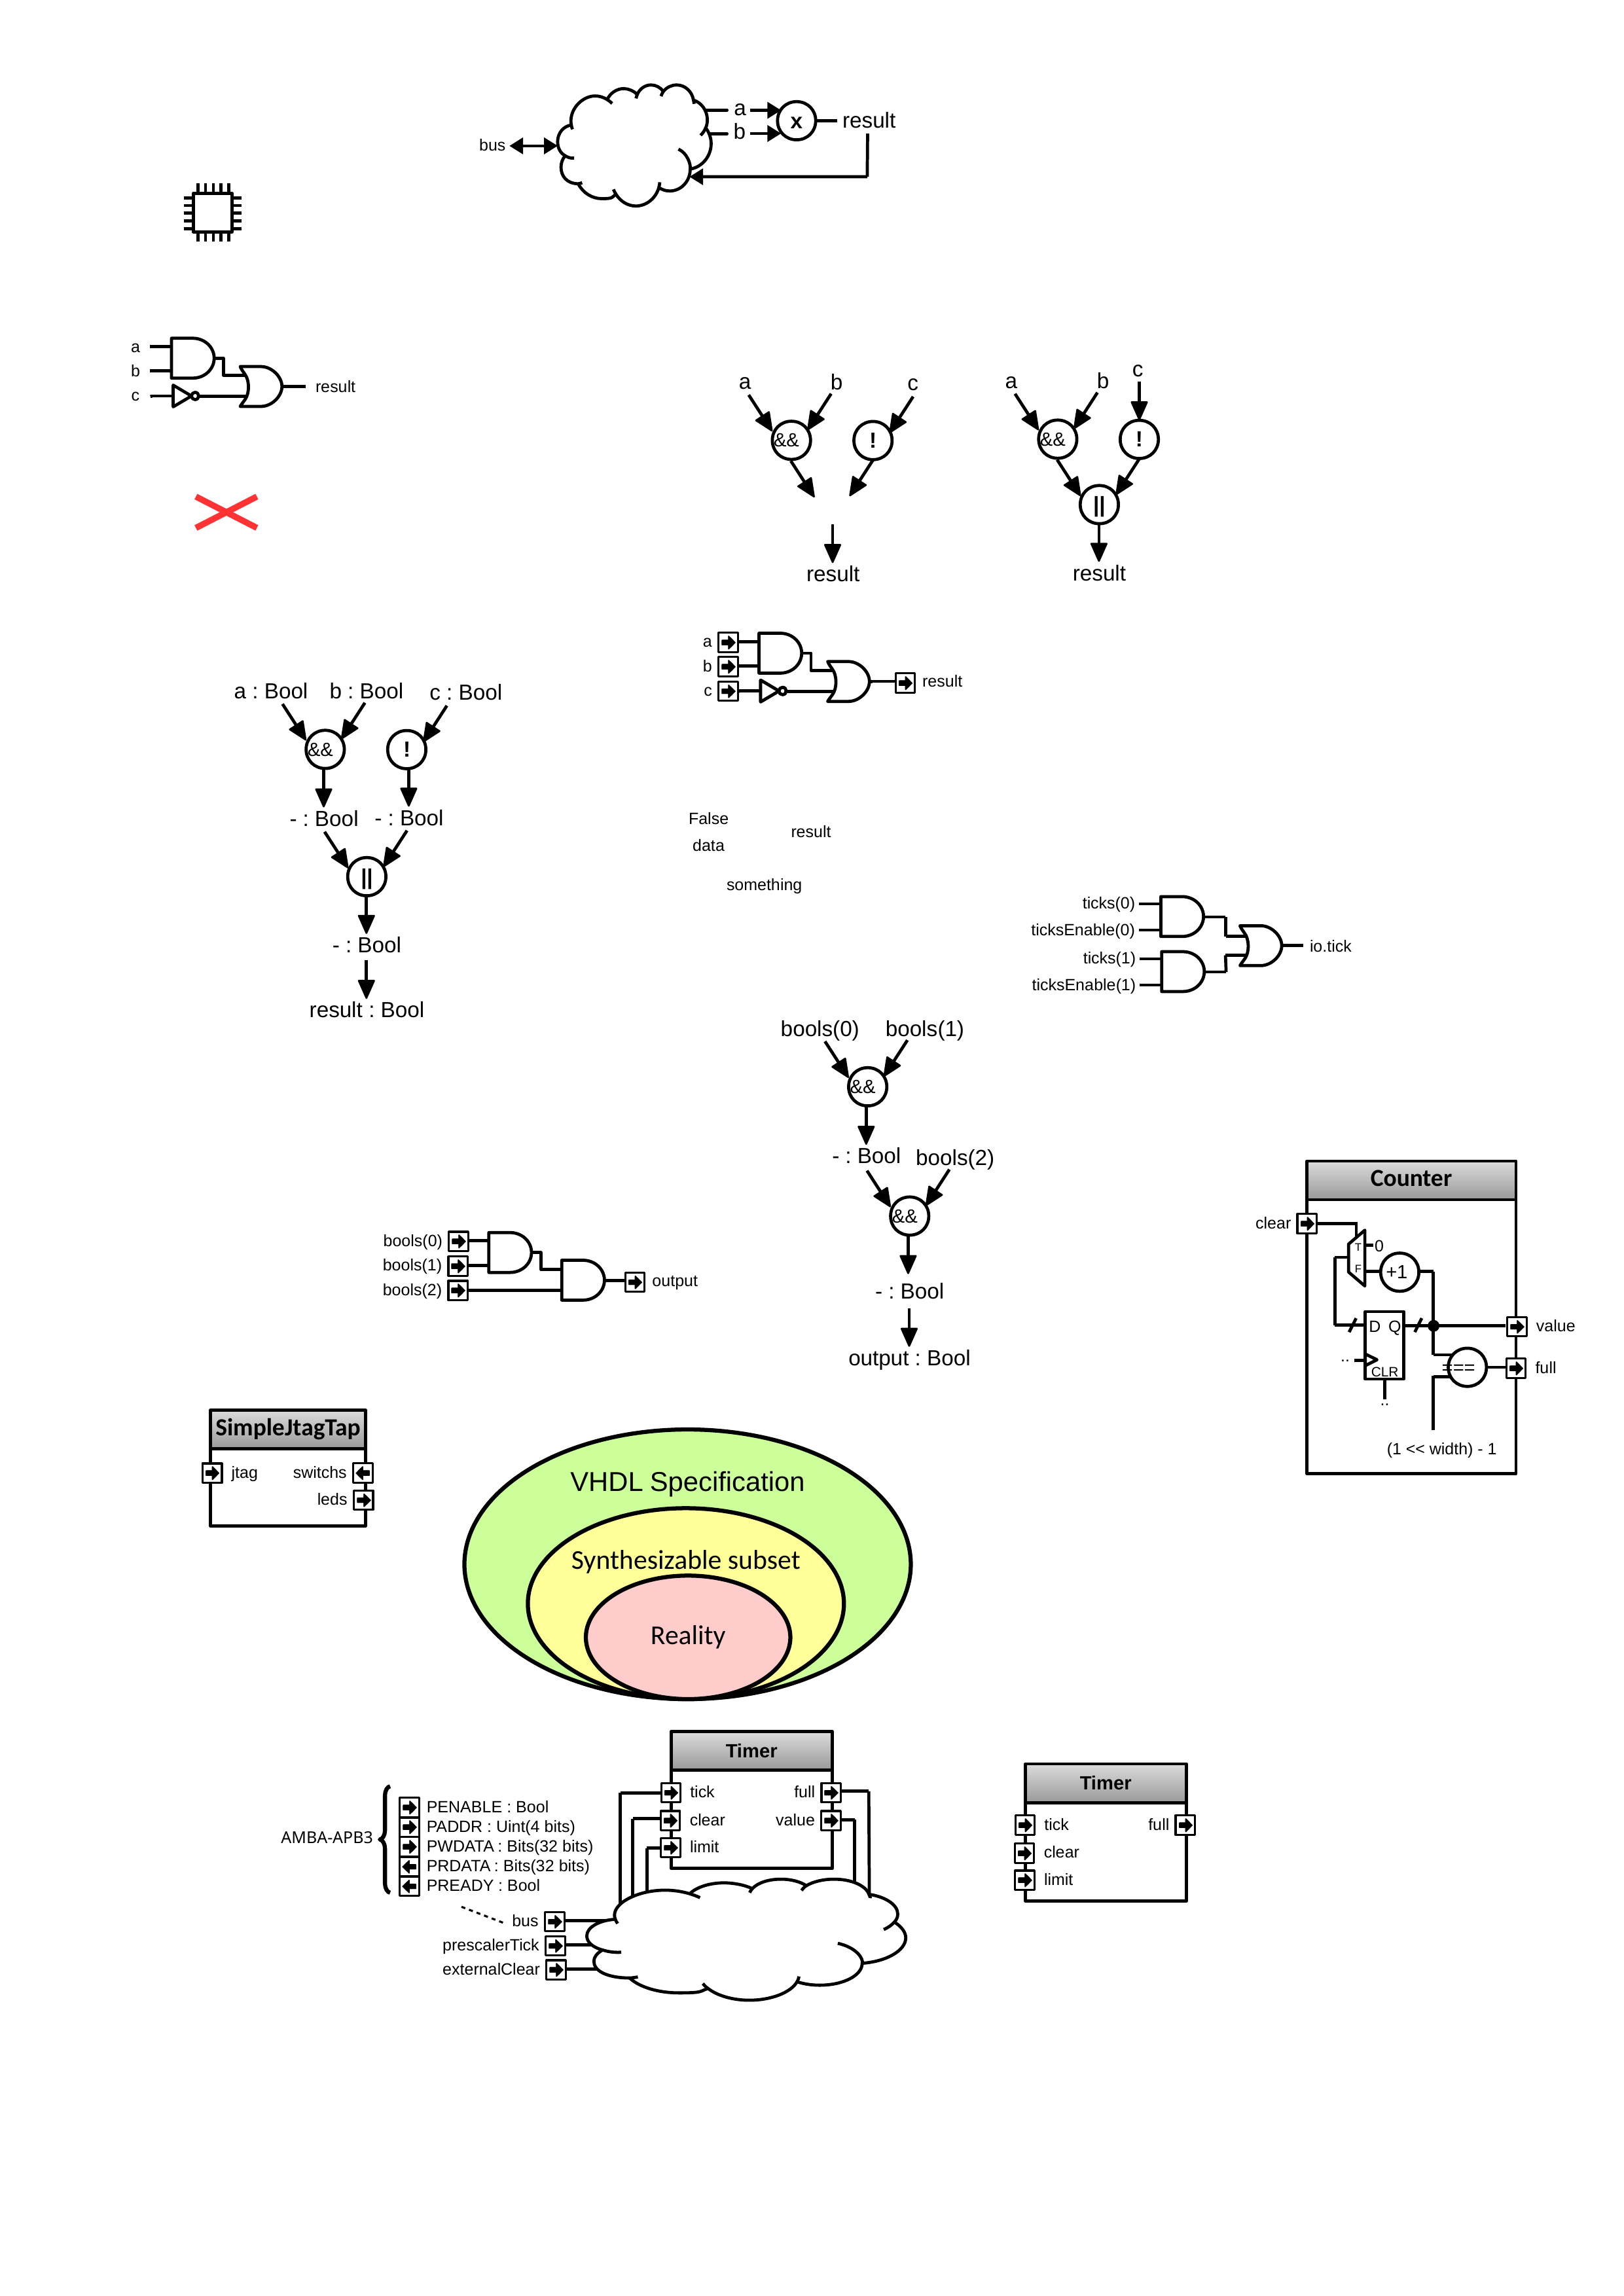

a
x
result
b
bus
a
c
b
a
b
a
b
c
result
c
&&
!
&&
!
||
result
result
a
b
result
a : Bool
b : Bool
c : Bool
c
&&
!
- : Bool
- : Bool
False
result
data
||
something
ticks(0)
ticksEnable(0)
- : Bool
io.tick
ticks(1)
ticksEnable(1)
result : Bool
bools(0)
bools(1)
&&
- : Bool
bools(2)
Counter
&&
clear
bools(0)
0
T
bools(1)
+1
F
output
- : Bool
bools(2)
D
Q
CLR
value
output : Bool
..
===
full
..
UartCtrl
SimpleJtagTap
VHDL Specification
(1 << width) - 1
switchs
config
jtag
leds
Synthesizable subset
Reality
Timer
Timer
full
tick
AMBA-APB3
PENABLE : Bool
clear
value
full
tick
PADDR : Uint(4 bits)
PWDATA : Bits(32 bits)
limit
clear
PRDATA : Bits(32 bits)
limit
PREADY : Bool
bus
prescalerTick
externalClear